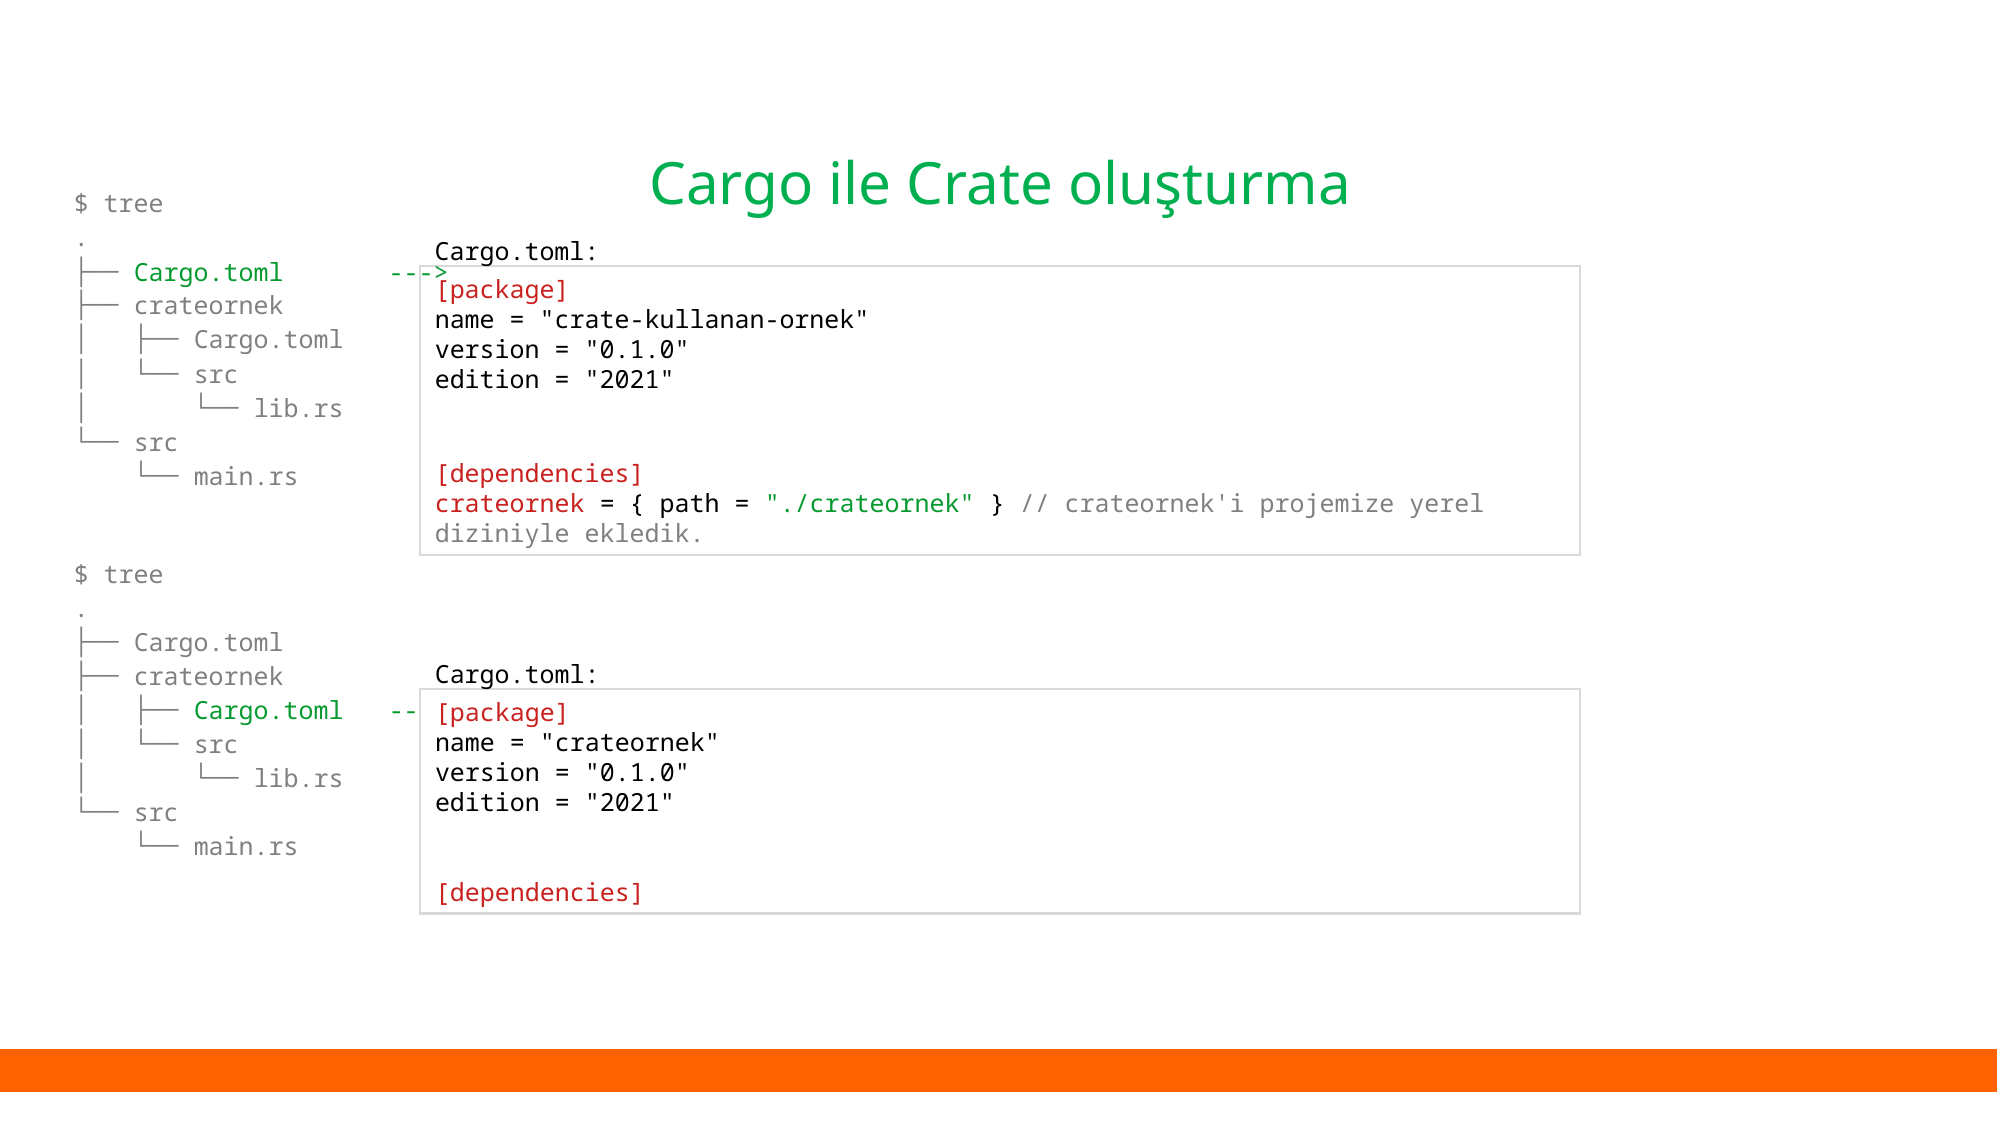

# Cargo ile Crate oluşturma
$ tree
.
├── Cargo.toml --->
├── crateornek
│   ├── Cargo.toml
│   └── src
│   └── lib.rs
└── src
 └── main.rs
Cargo.toml:
[package]
name = "crate-kullanan-ornek"
version = "0.1.0"
edition = "2021"
[dependencies]
crateornek = { path = "./crateornek" } // crateornek'i projemize yerel diziniyle ekledik.
$ tree
.
├── Cargo.toml
├── crateornek
│   ├── Cargo.toml --->
│   └── src
│   └── lib.rs
└── src
 └── main.rs
Cargo.toml:
[package]
name = "crateornek"
version = "0.1.0"
edition = "2021"
[dependencies]